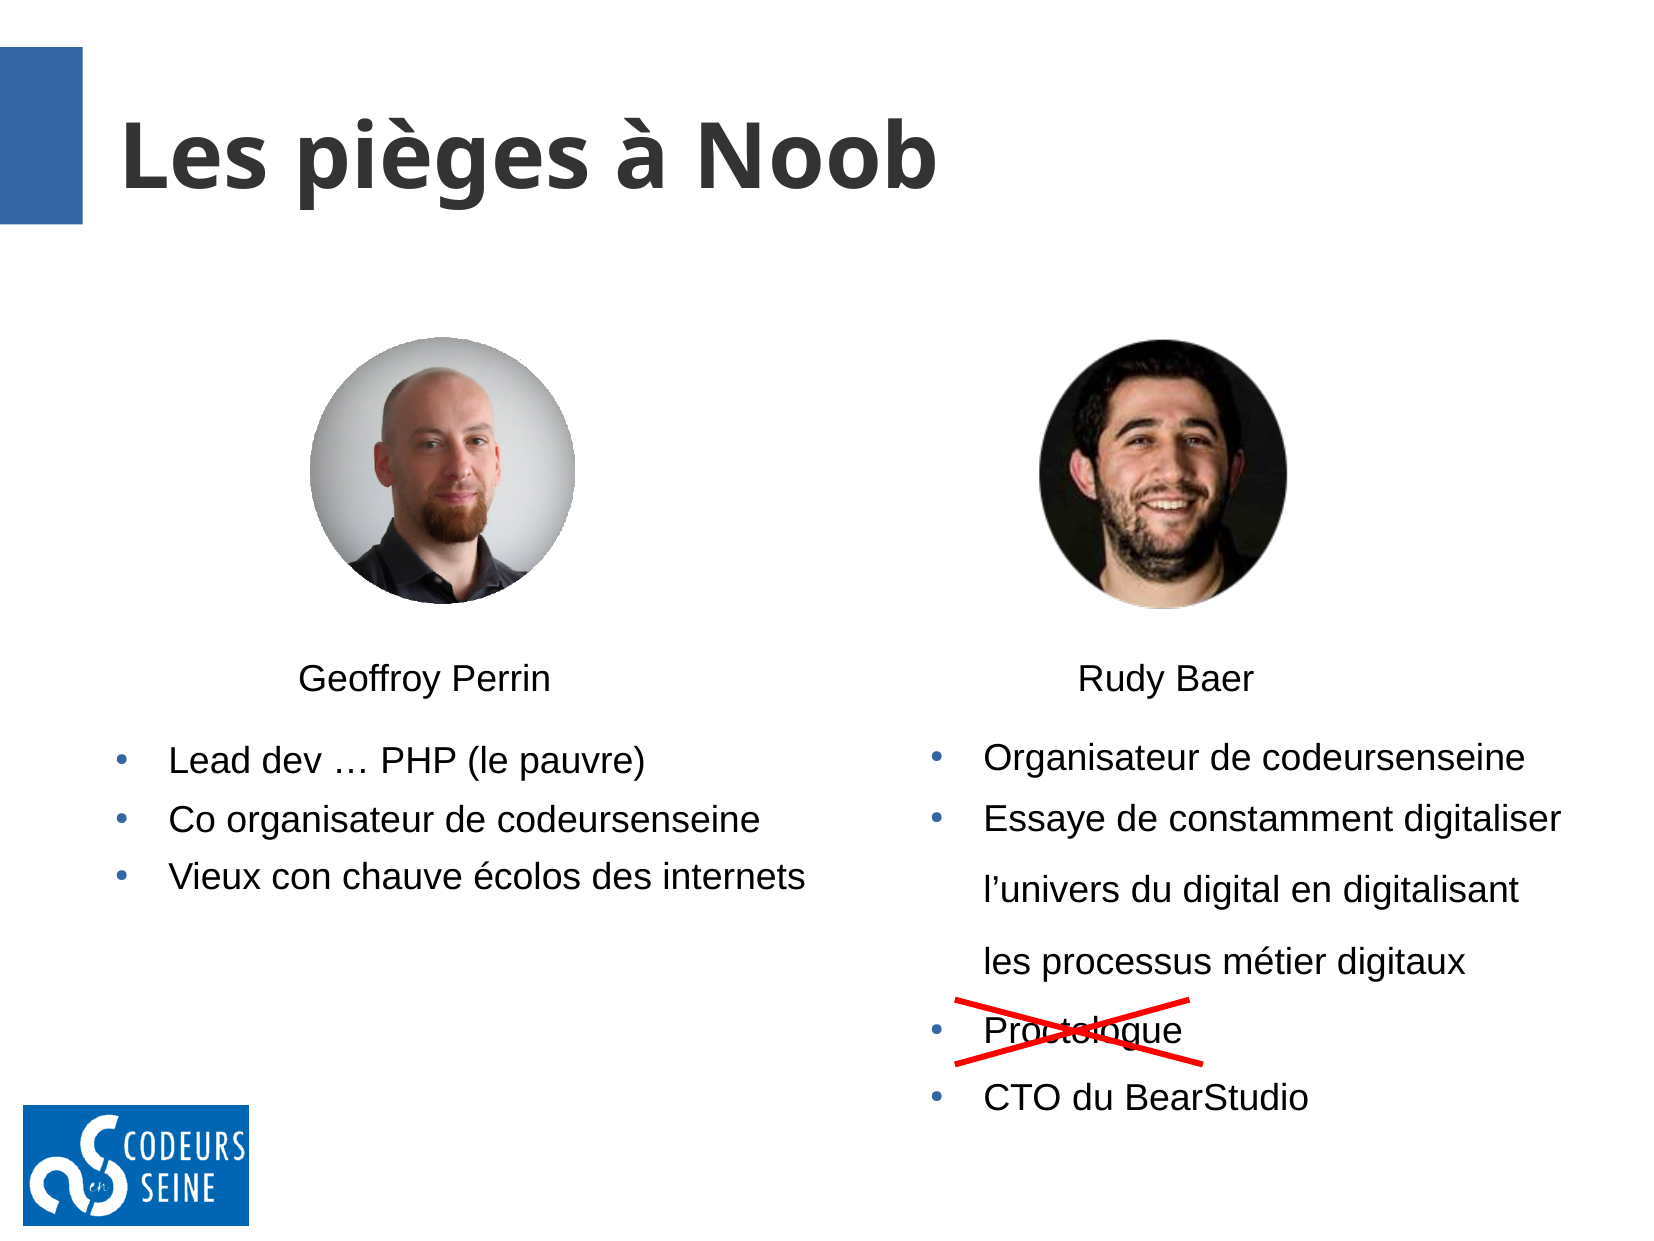

# Les pièges à Noob
Geoffroy Perrin
Rudy Baer
Organisateur de codeursenseine
Lead dev … PHP (le pauvre)
Essaye de constamment digitaliser
l’univers du digital en digitalisant
les processus métier digitaux
Co organisateur de codeursenseine
Vieux con chauve écolos des internets
Proctologue
CTO du BearStudio